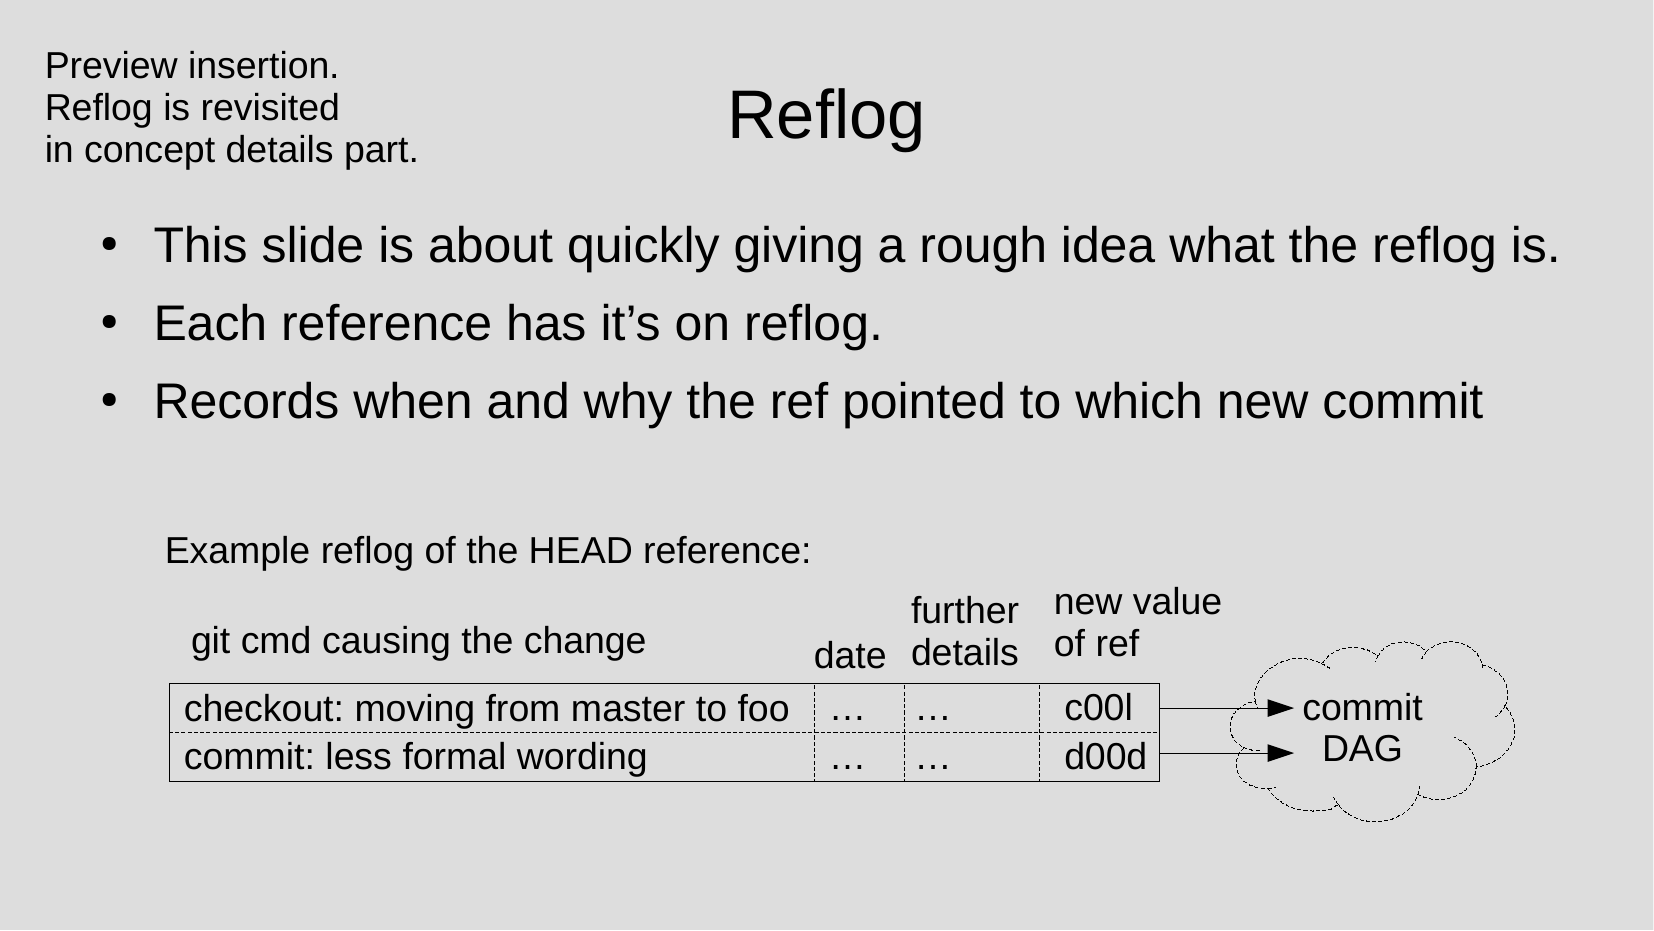

Preview insertion.
Reflog is revisited
in concept details part.
# Reflog
This slide is about quickly giving a rough idea what the reflog is.
Each reference has it’s on reflog.
Records when and why the ref pointed to which new commit
Example reflog of the HEAD reference:
new value
of ref
further
details
git cmd causing the change
date
commit
DAG
… 	 …		 c00l
checkout: moving from master to foo
commit: less formal wording
… 	 …		 d00d